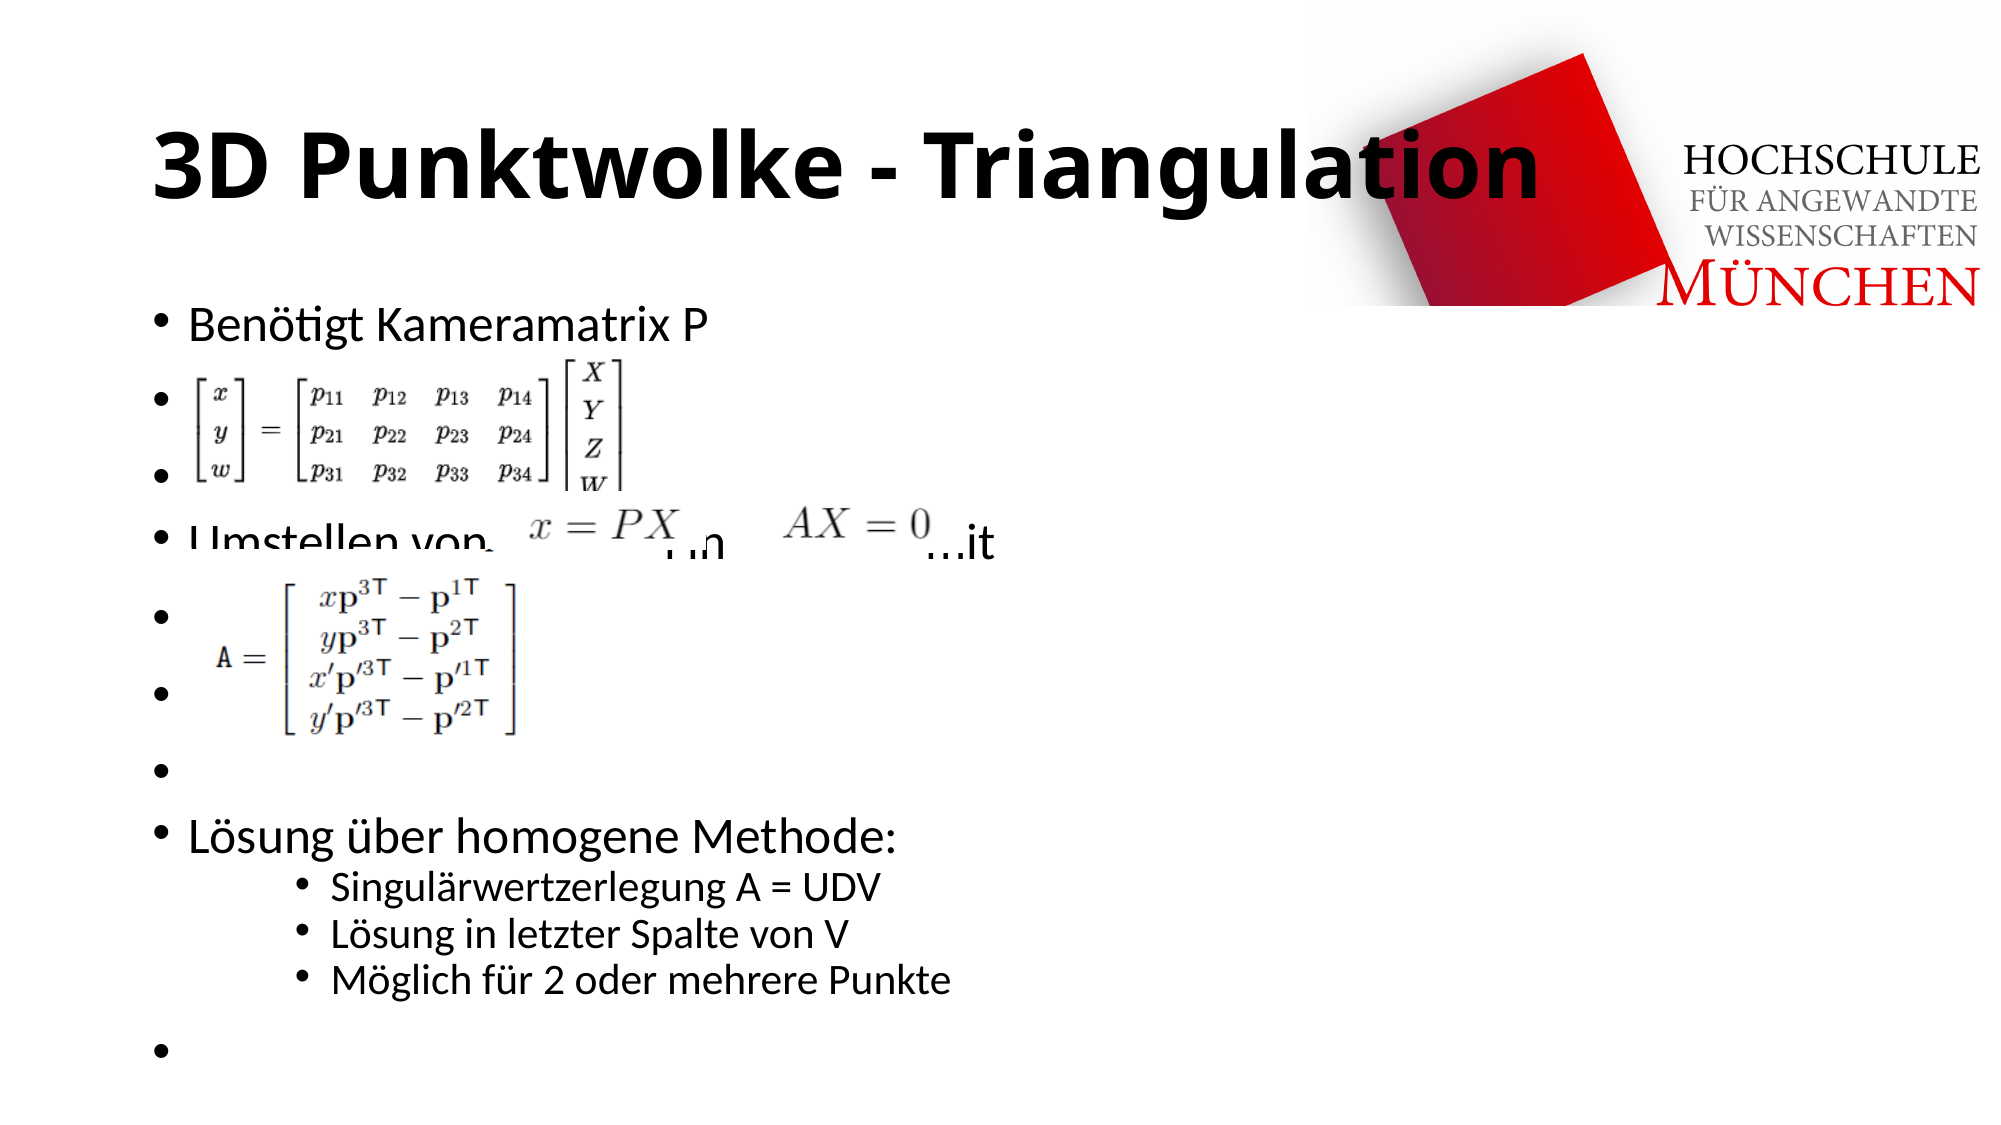

# 3D Punktwolke - Triangulation
Benötigt Kameramatrix P
Umstellen von i in mit
Lösung über homogene Methode:
Singulärwertzerlegung A = UDV
Lösung in letzter Spalte von V
Möglich für 2 oder mehrere Punkte